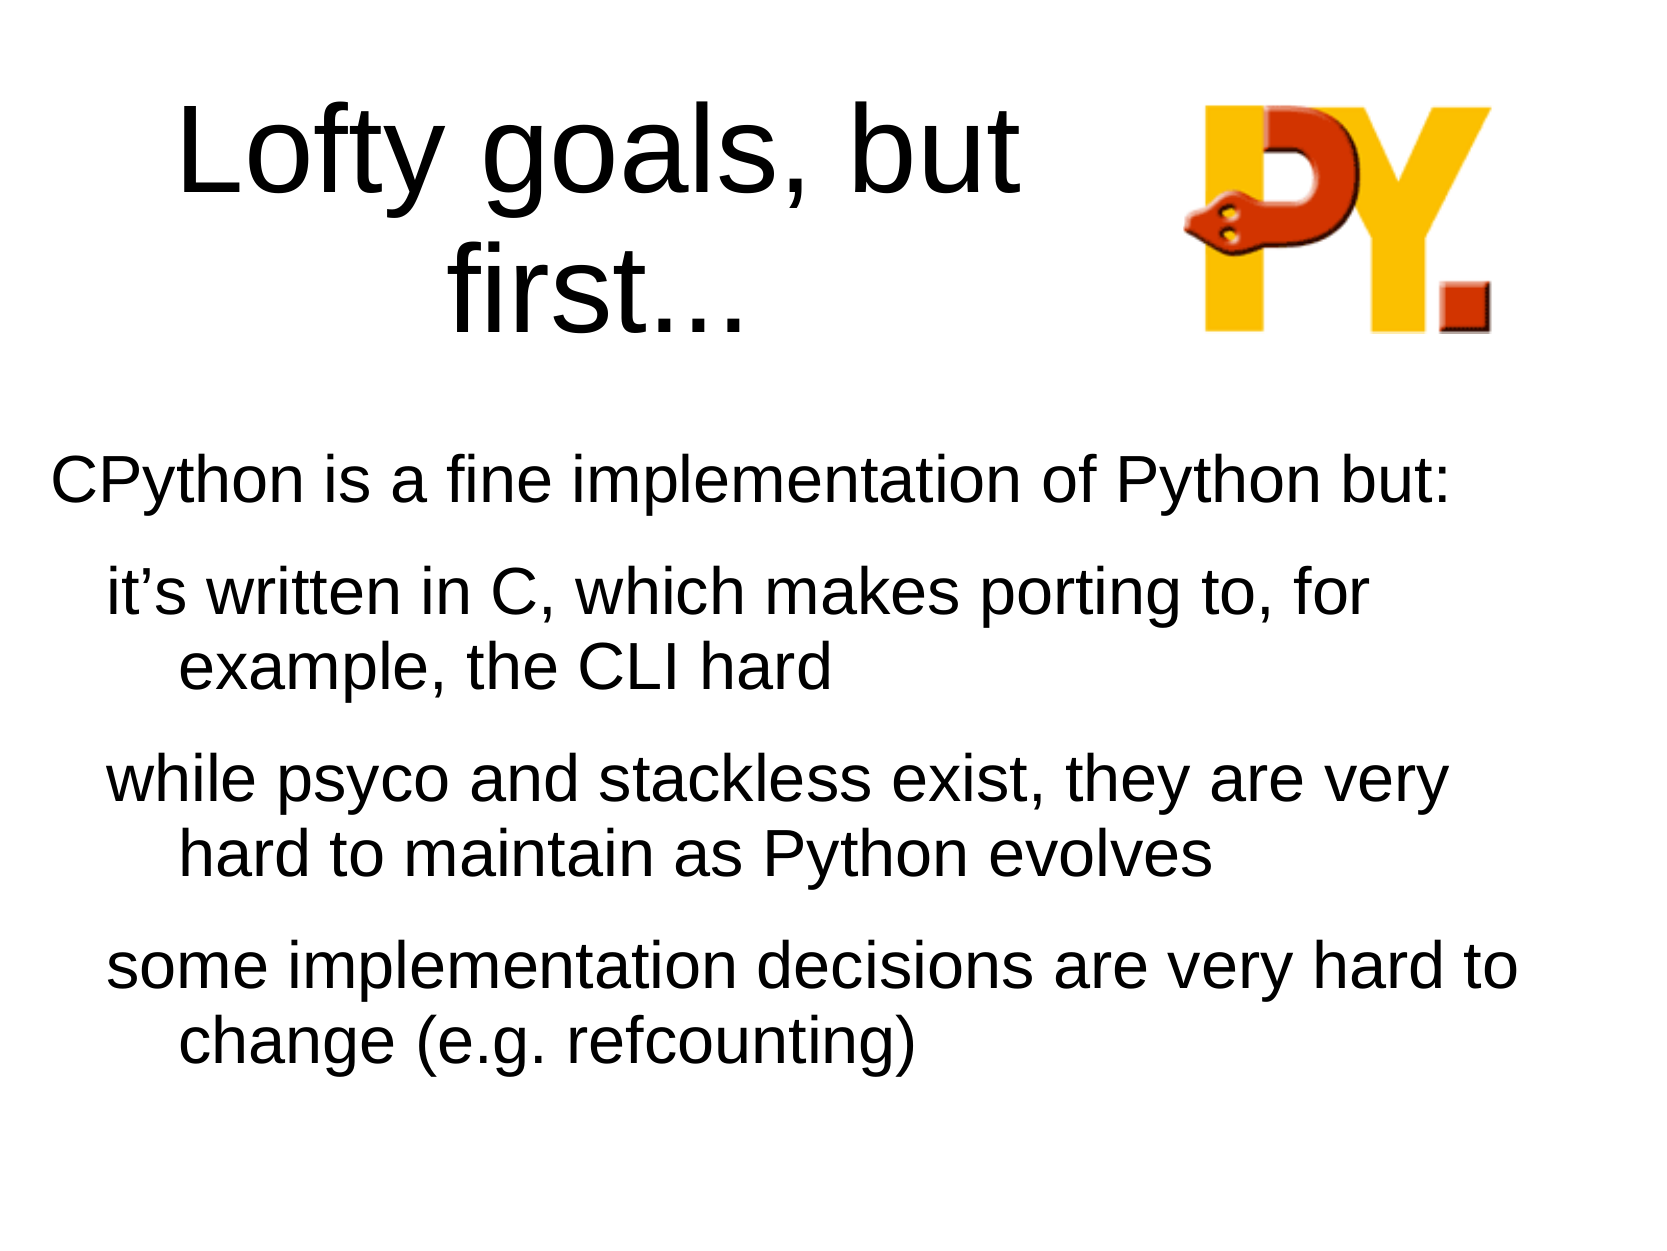

# Lofty goals, but first...
CPython is a fine implementation of Python but:
it’s written in C, which makes porting to, for example, the CLI hard
while psyco and stackless exist, they are very hard to maintain as Python evolves
some implementation decisions are very hard to change (e.g. refcounting)